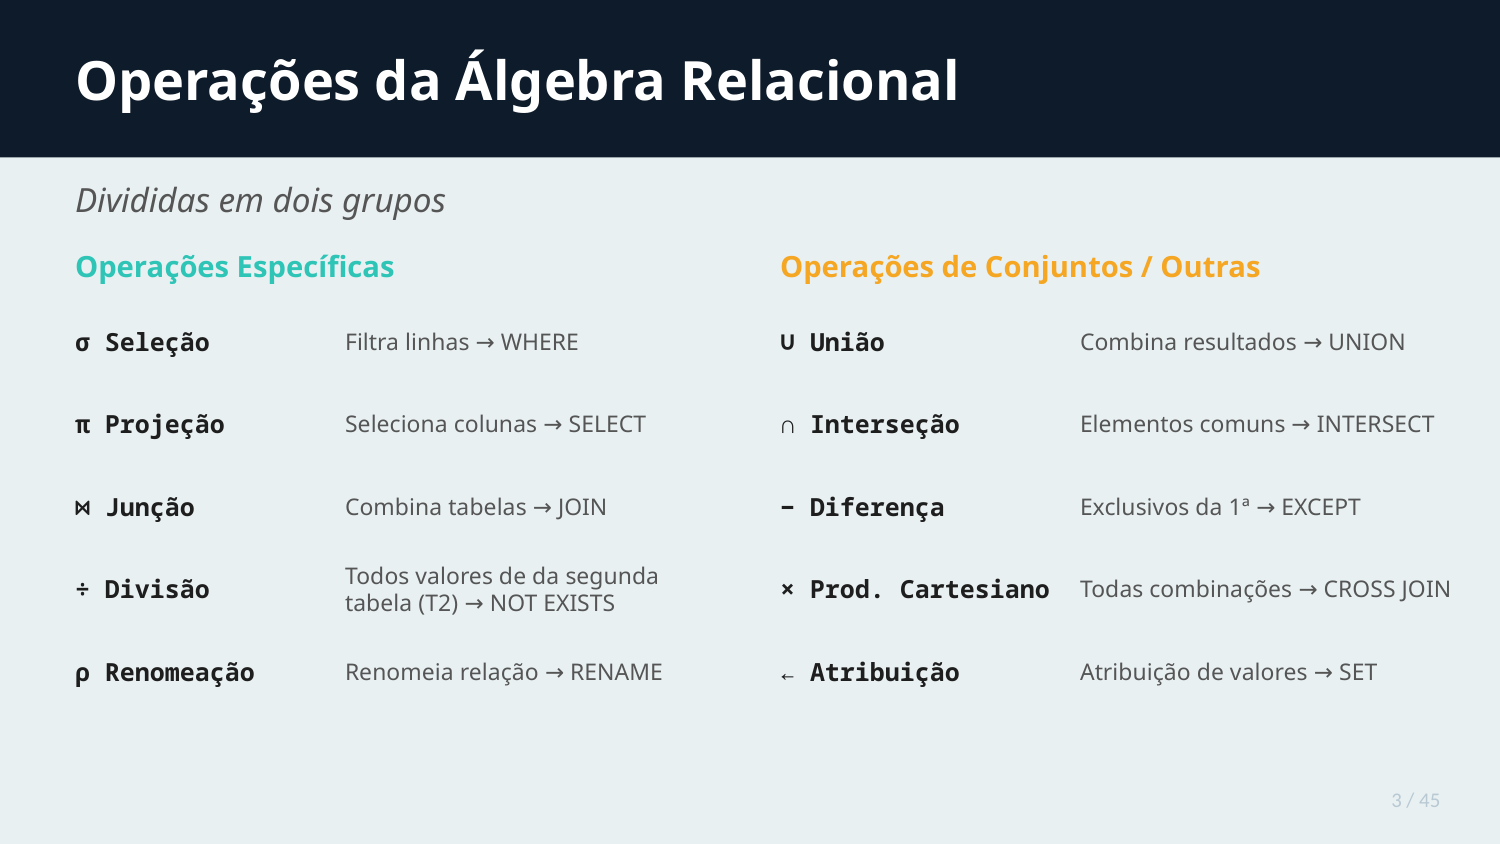

Operações da Álgebra Relacional
Divididas em dois grupos
Operações Específicas
Operações de Conjuntos / Outras
σ Seleção
Filtra linhas → WHERE
∪ União
Combina resultados → UNION
π Projeção
Seleciona colunas → SELECT
∩ Interseção
Elementos comuns → INTERSECT
⋈ Junção
Combina tabelas → JOIN
− Diferença
Exclusivos da 1ª → EXCEPT
÷ Divisão
Todos valores de da segunda tabela (T2) → NOT EXISTS
× Prod. Cartesiano
Todas combinações → CROSS JOIN
ρ Renomeação
Renomeia relação → RENAME
← Atribuição
Atribuição de valores → SET
3 / 45